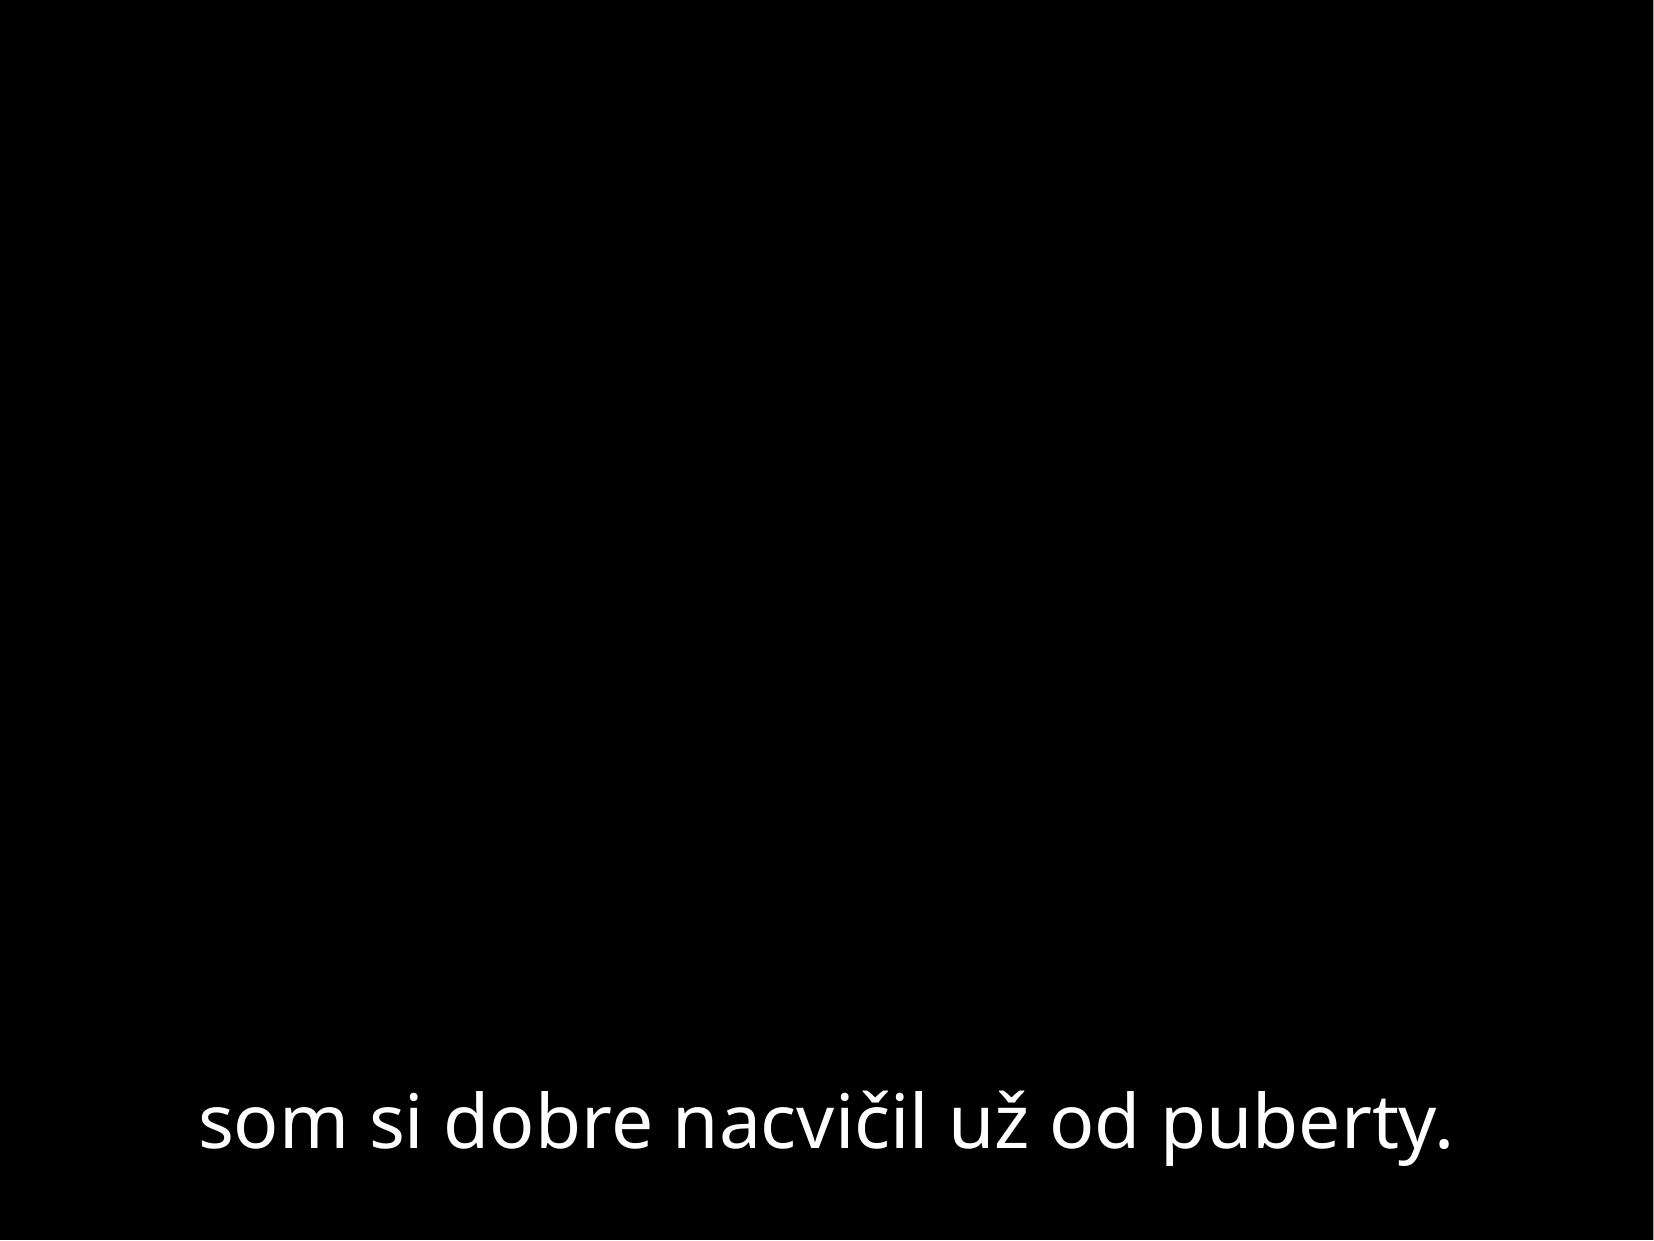

# som si dobre nacvičil už od puberty.